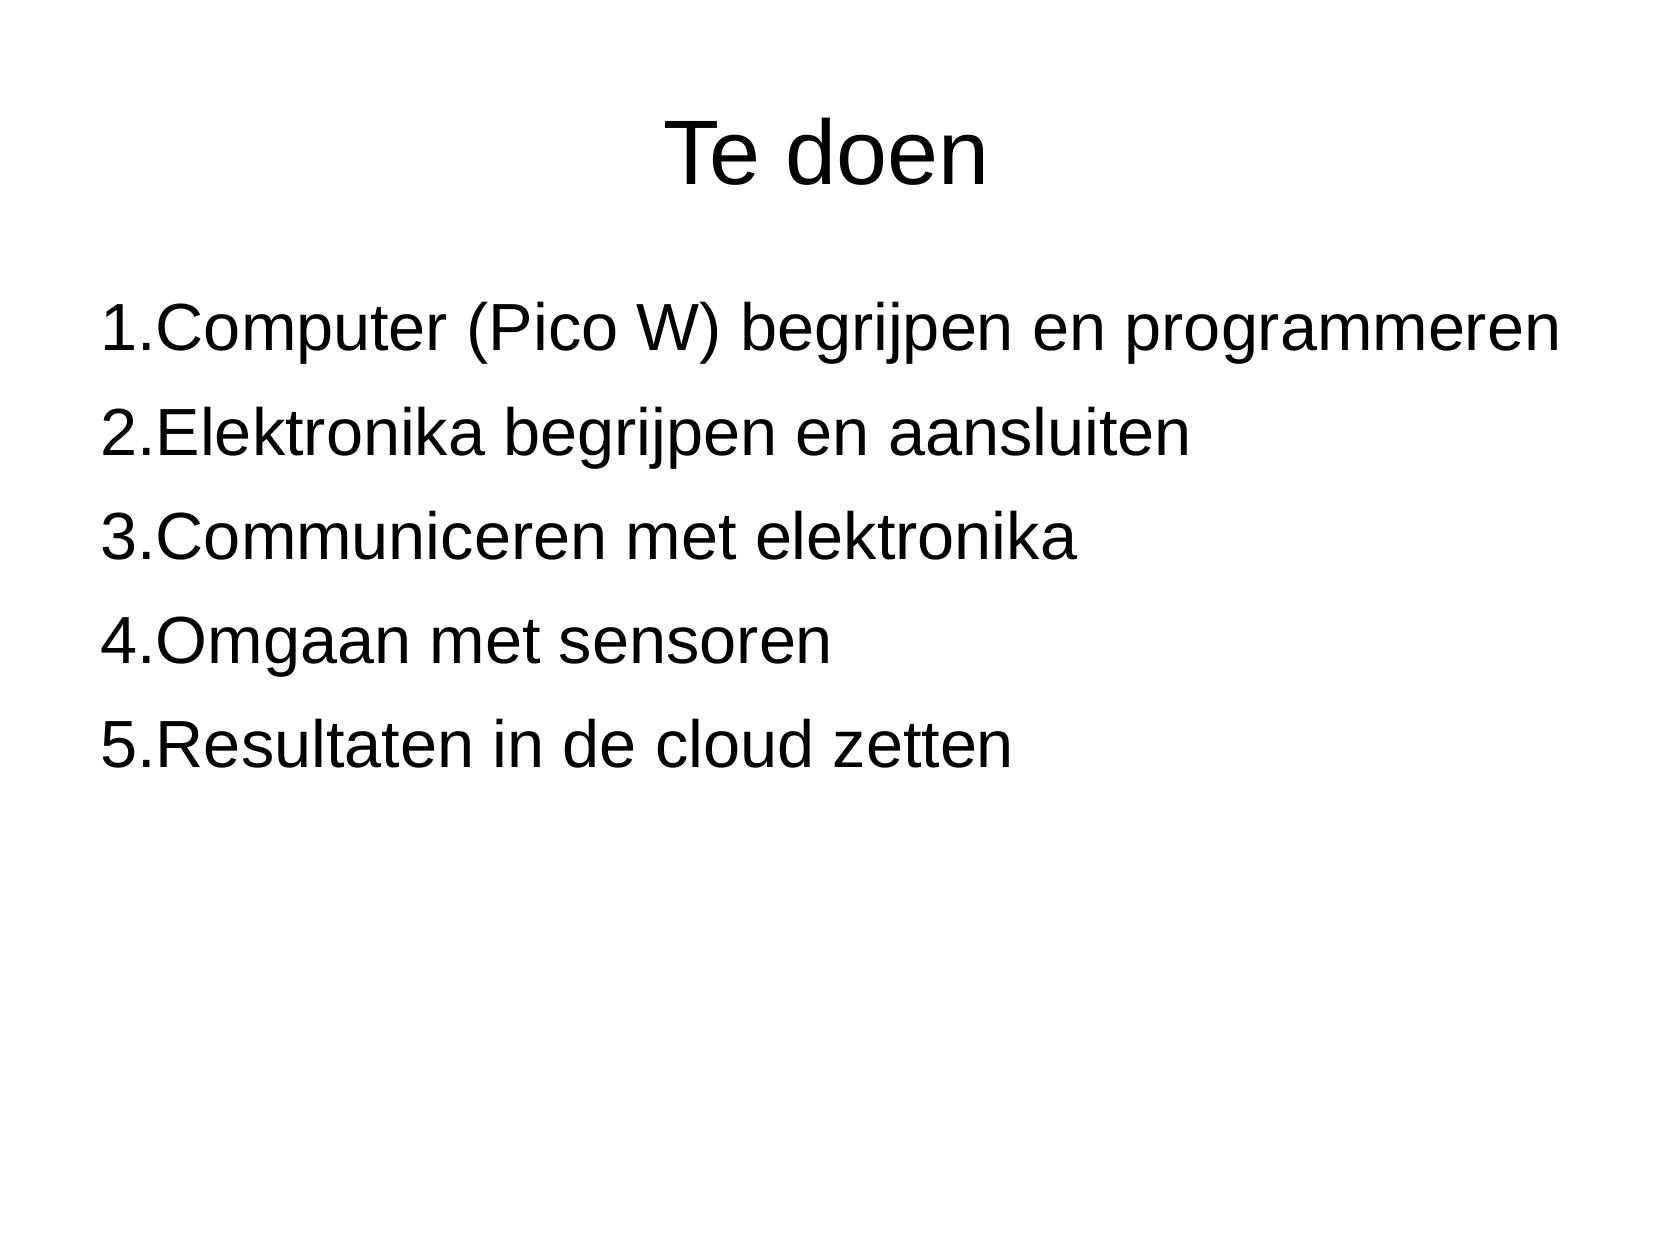

# Te doen
Computer (Pico W) begrijpen en programmeren
Elektronika begrijpen en aansluiten
Communiceren met elektronika
Omgaan met sensoren
Resultaten in de cloud zetten